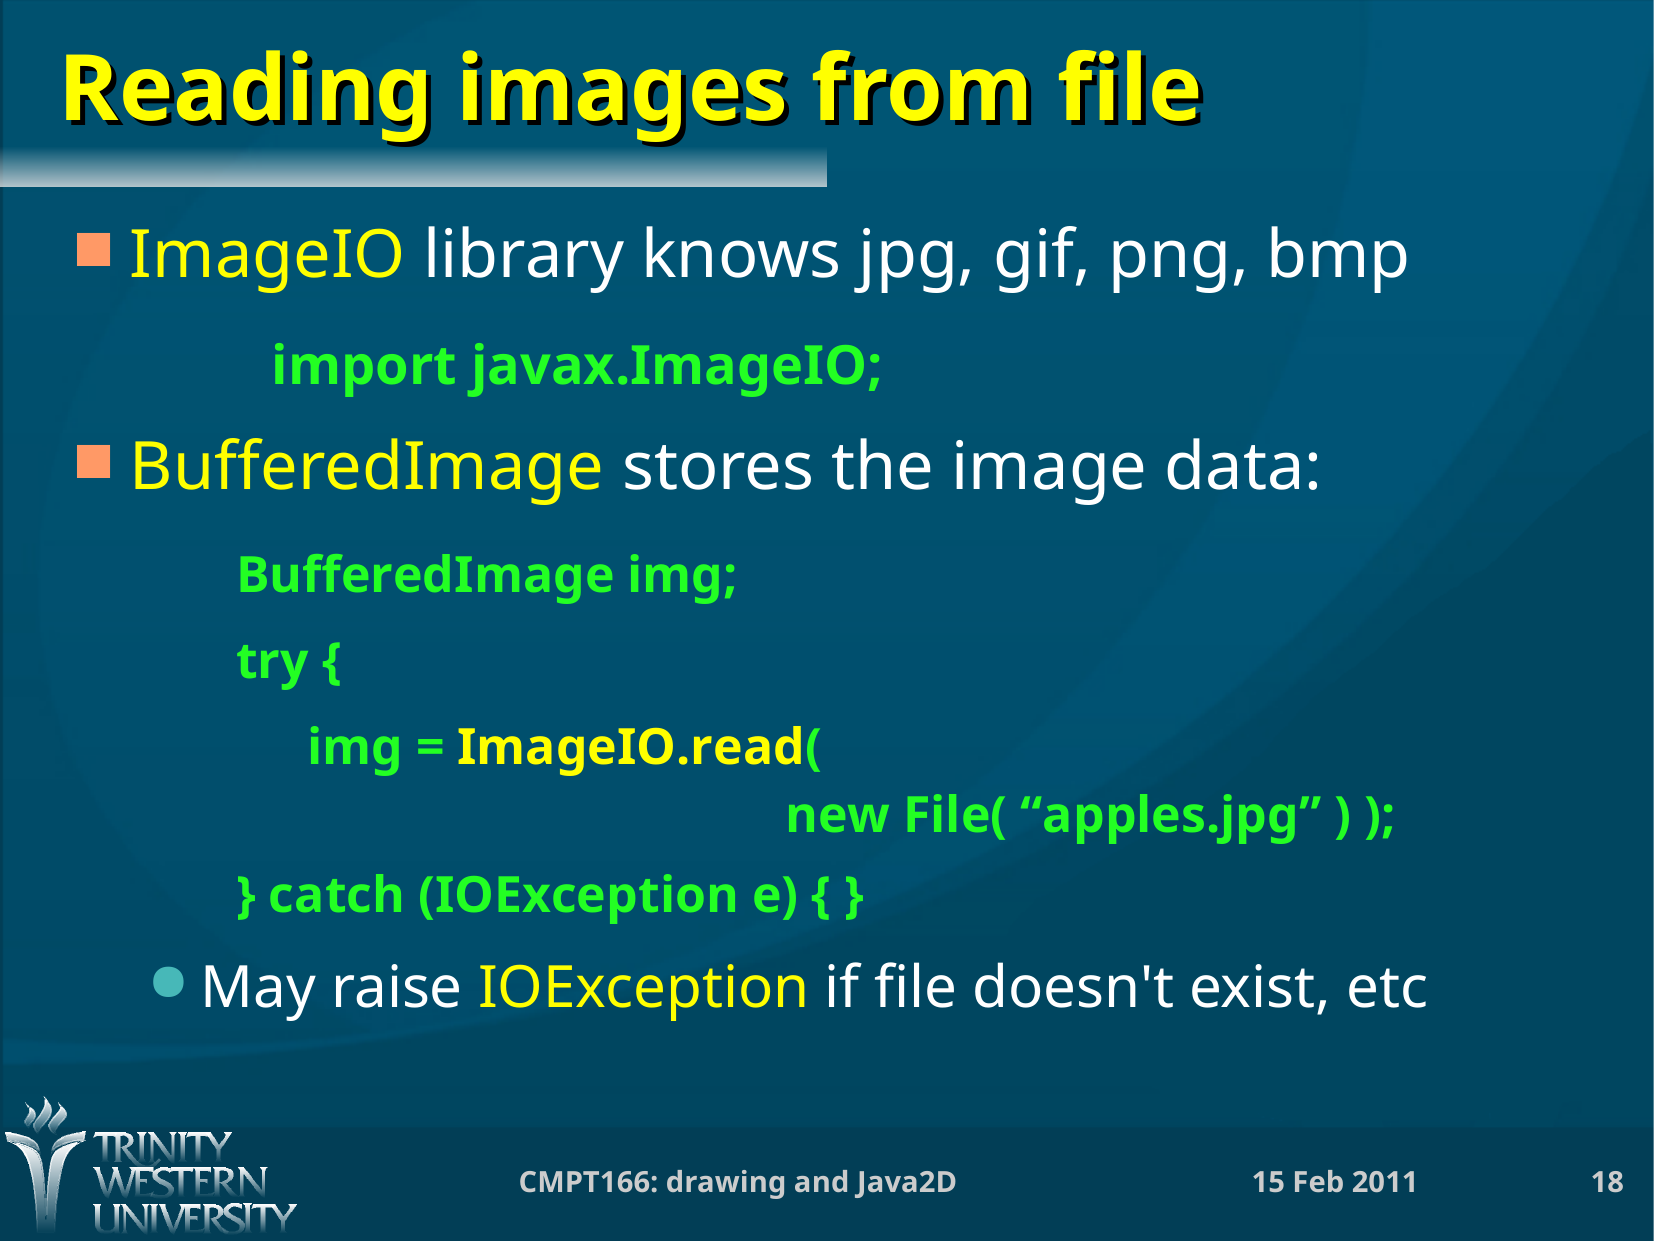

# Reading images from file
ImageIO library knows jpg, gif, png, bmp
import javax.ImageIO;
BufferedImage stores the image data:
BufferedImage img;
try {
img = ImageIO.read(
						new File( “apples.jpg” ) );
} catch (IOException e) { }
May raise IOException if file doesn't exist, etc
CMPT166: drawing and Java2D
15 Feb 2011
18